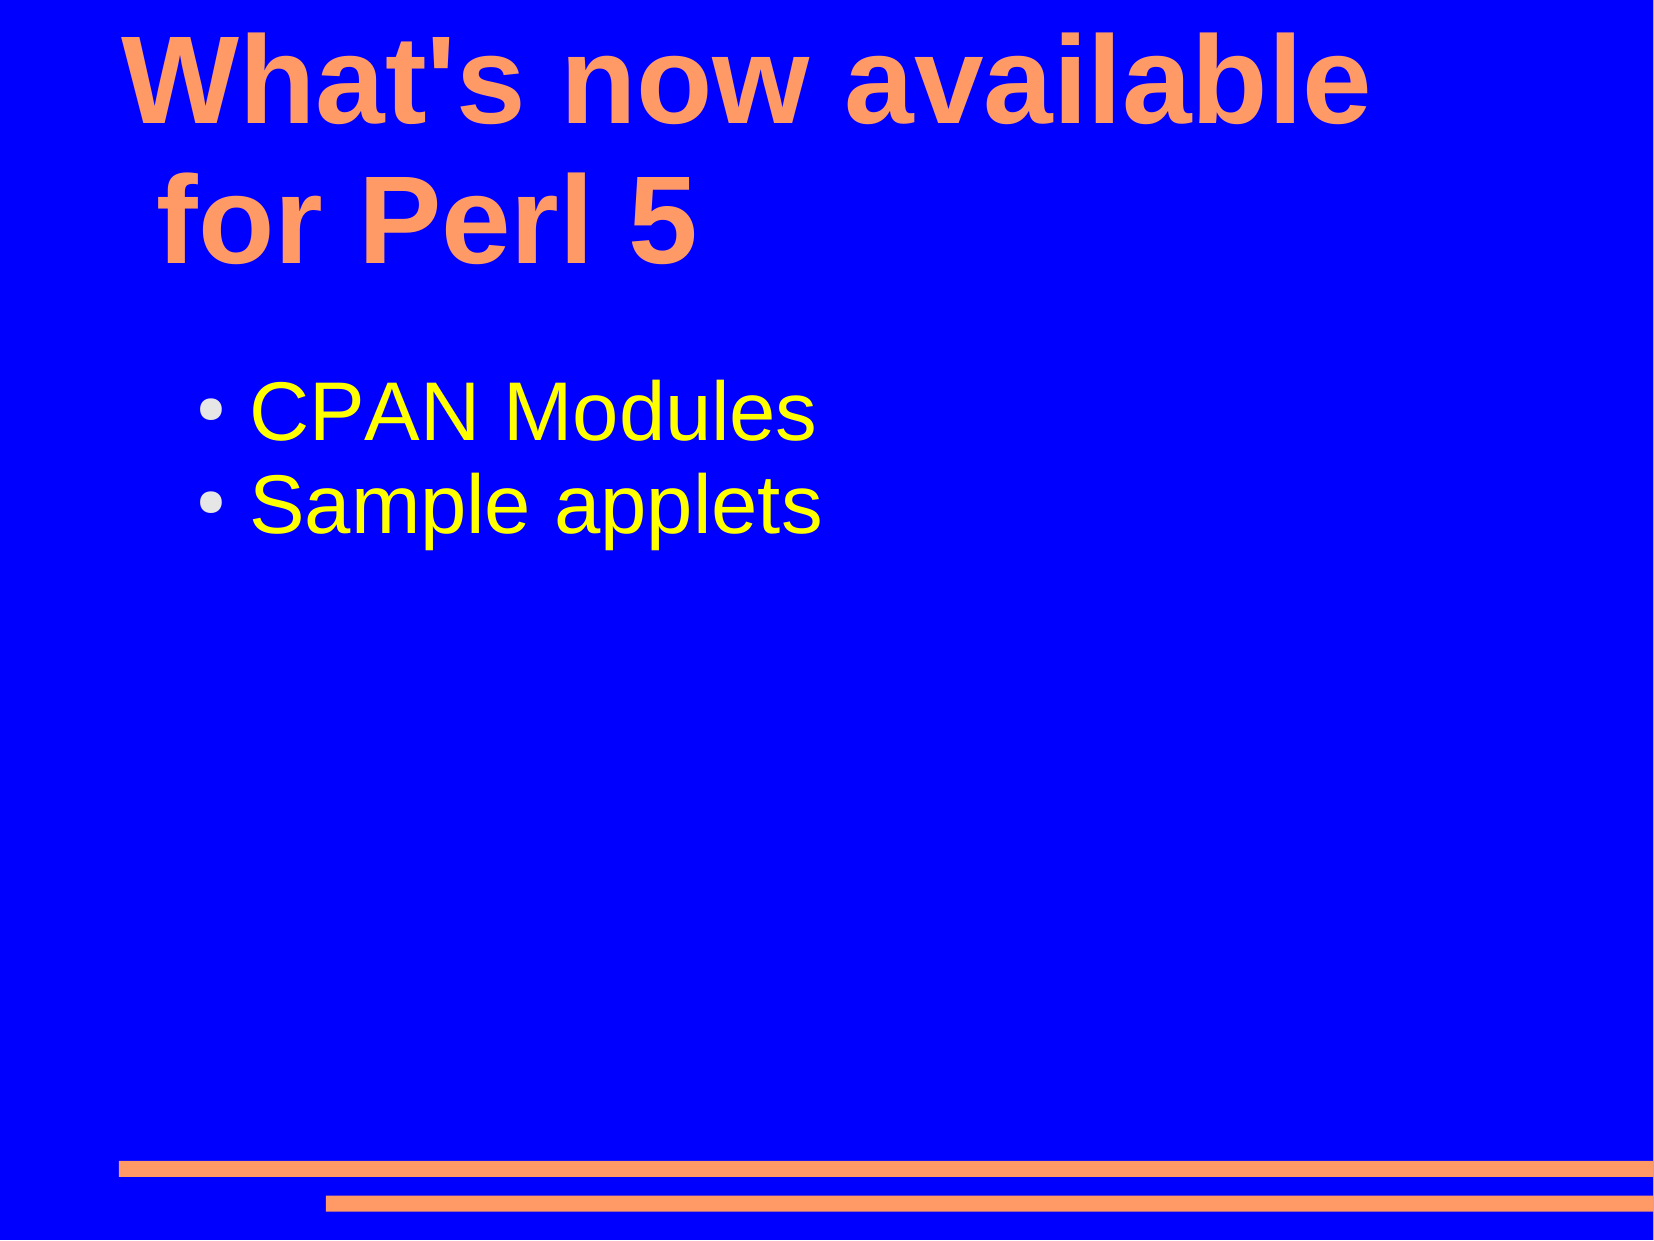

# What's now available for Perl 5
CPAN Modules
Sample applets